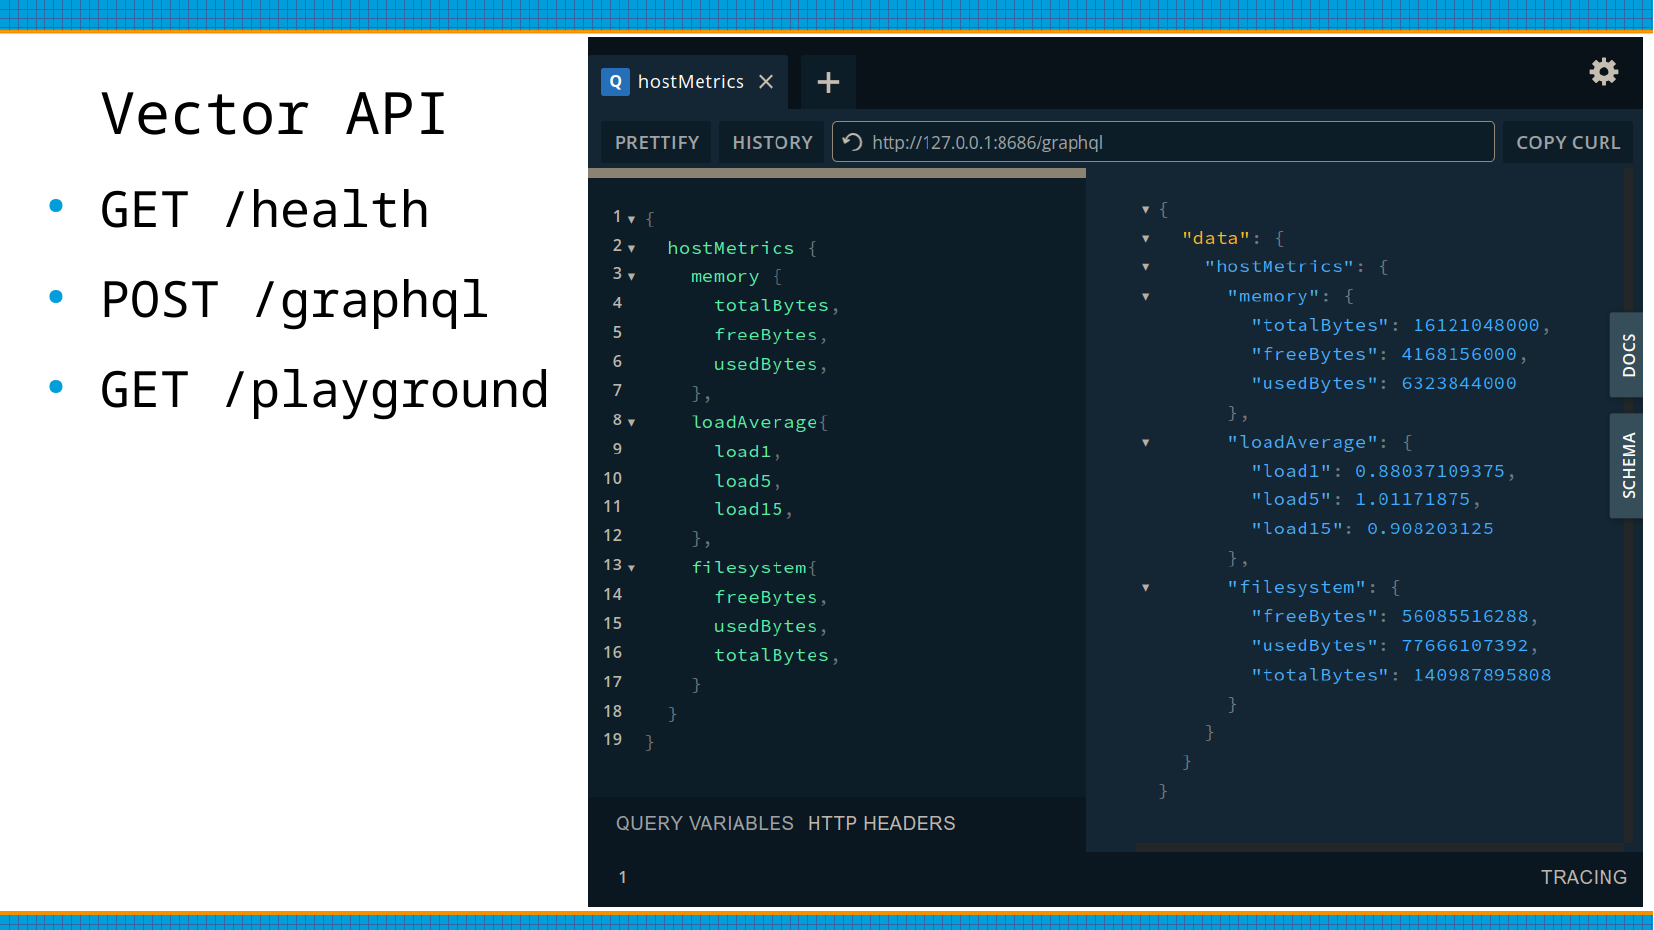

# Vector API
GET /health
POST /graphql
GET /playground